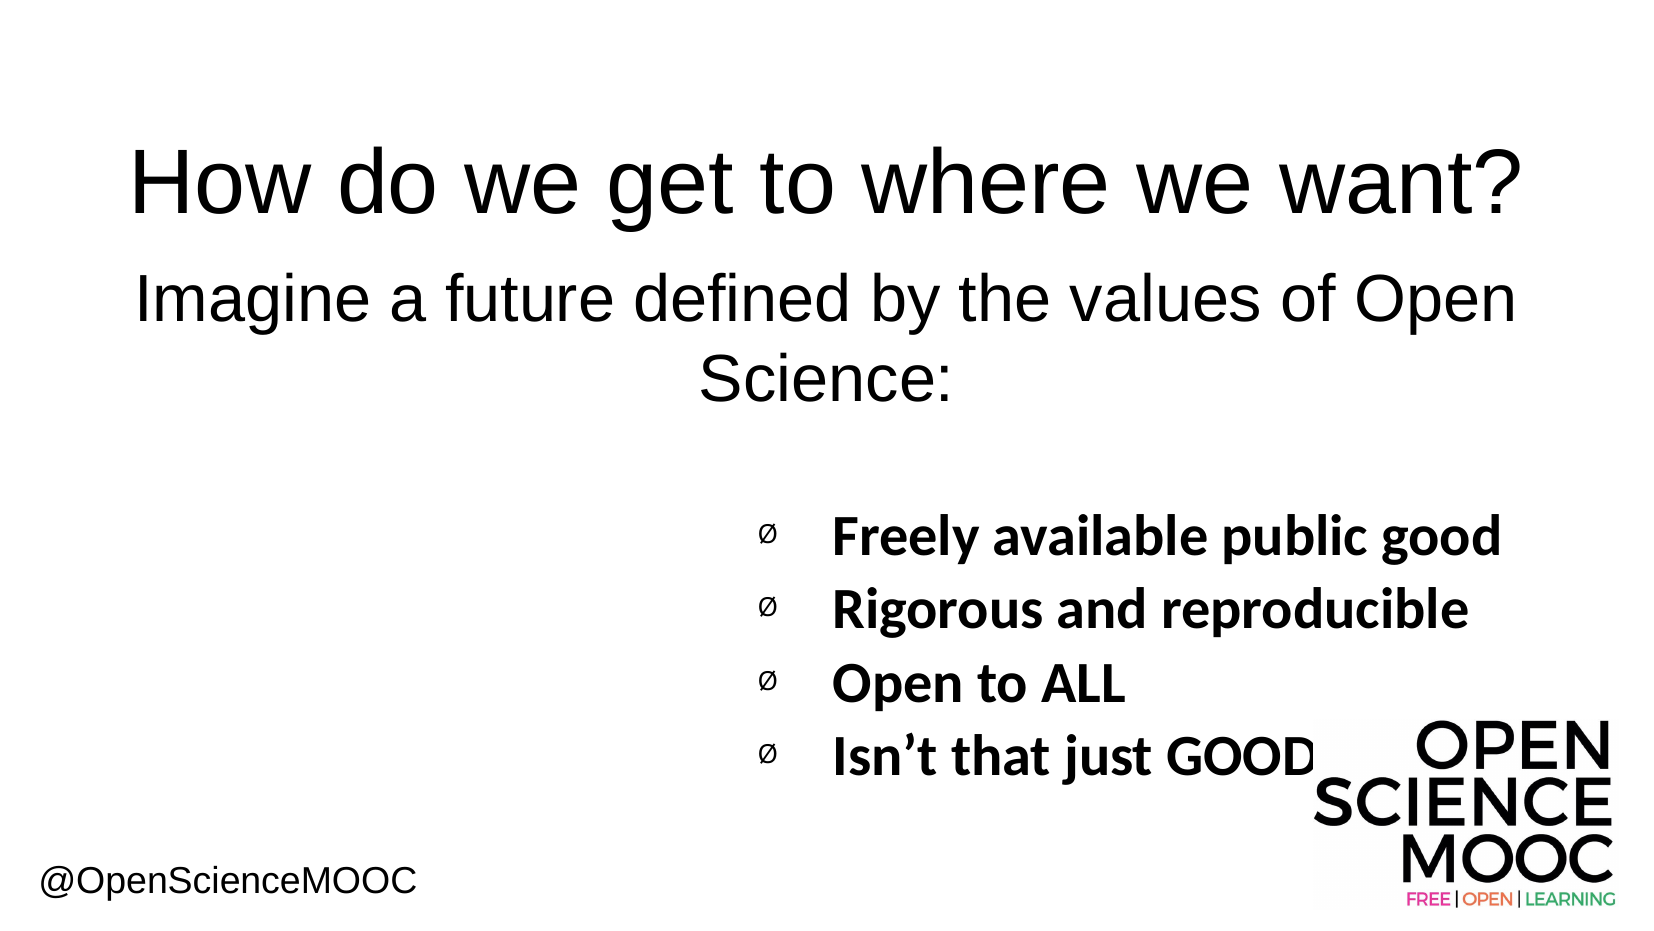

# How do we get to where we want?
Imagine a future defined by the values of Open Science:
Freely available public good
Rigorous and reproducible
Open to ALL
Isn’t that just GOOD science?
@OpenScienceMOOC